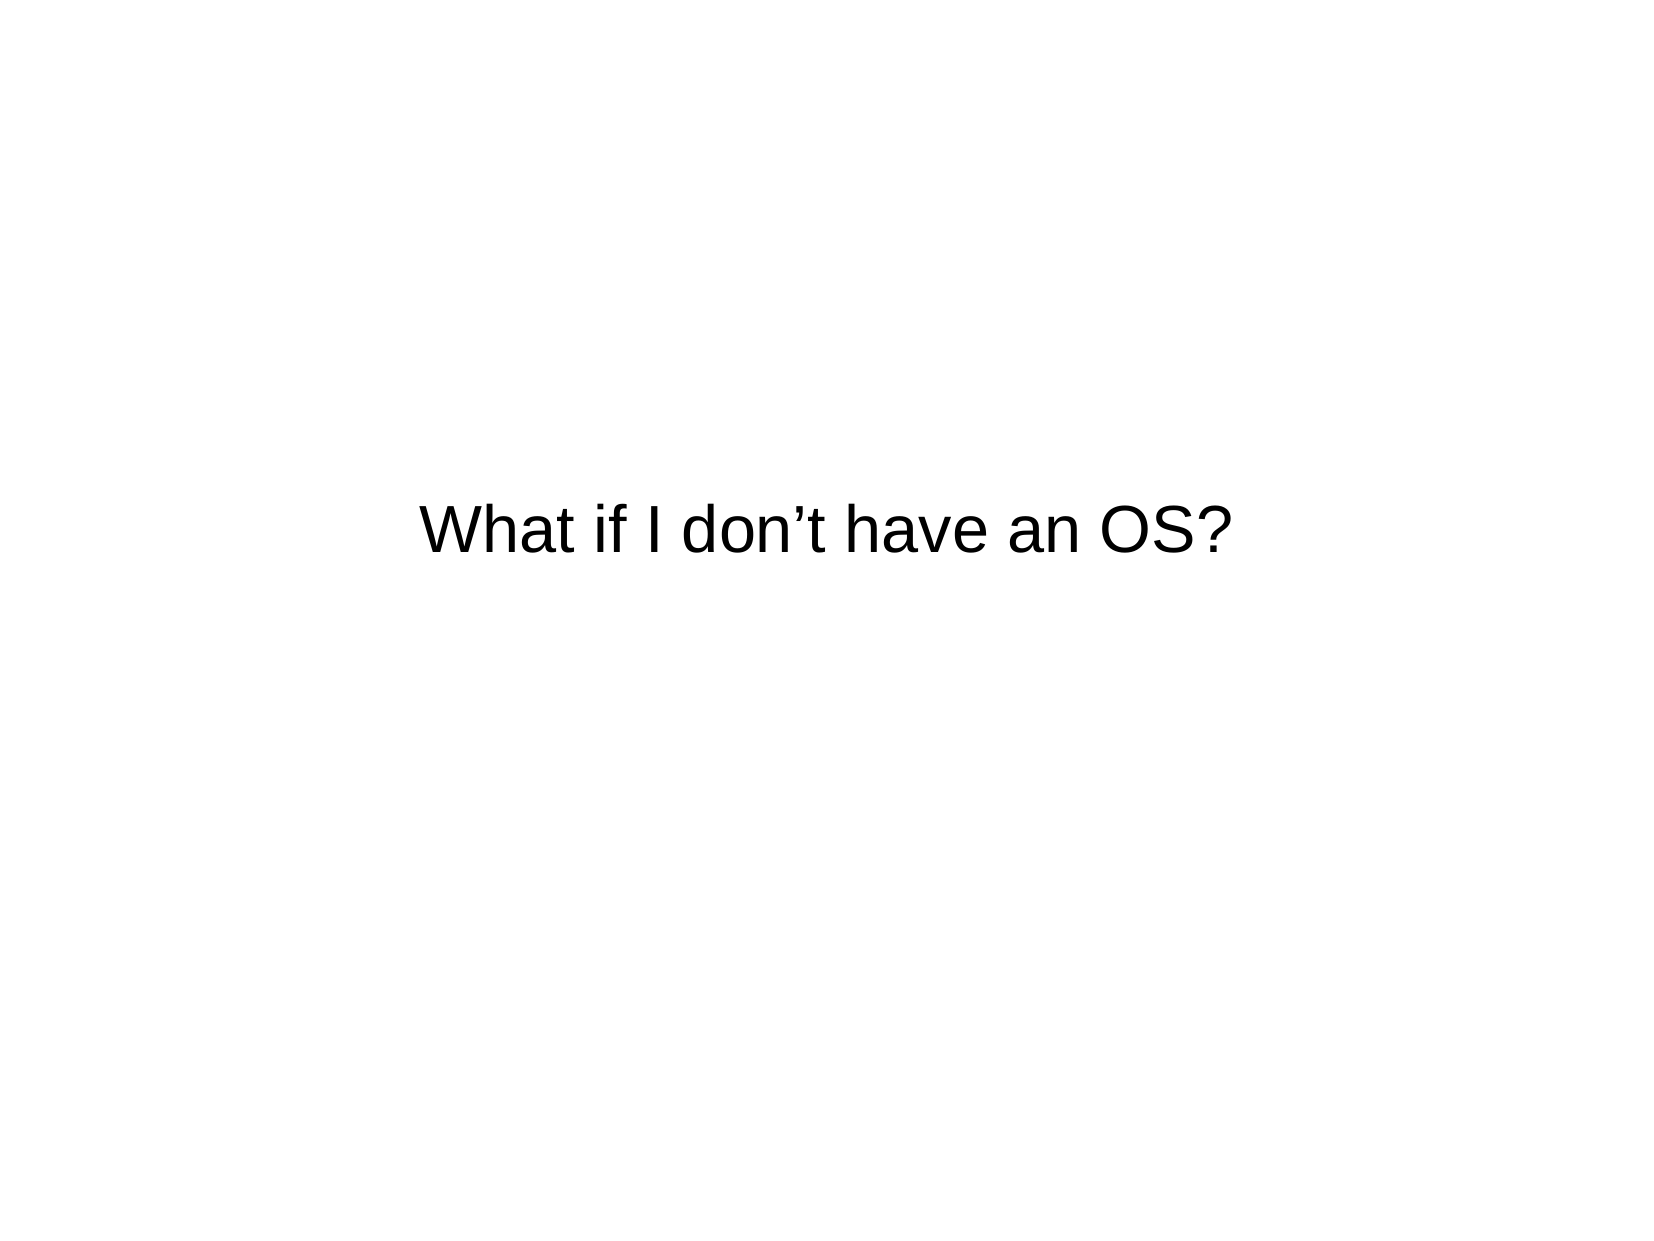

# What if I don’t have an OS?